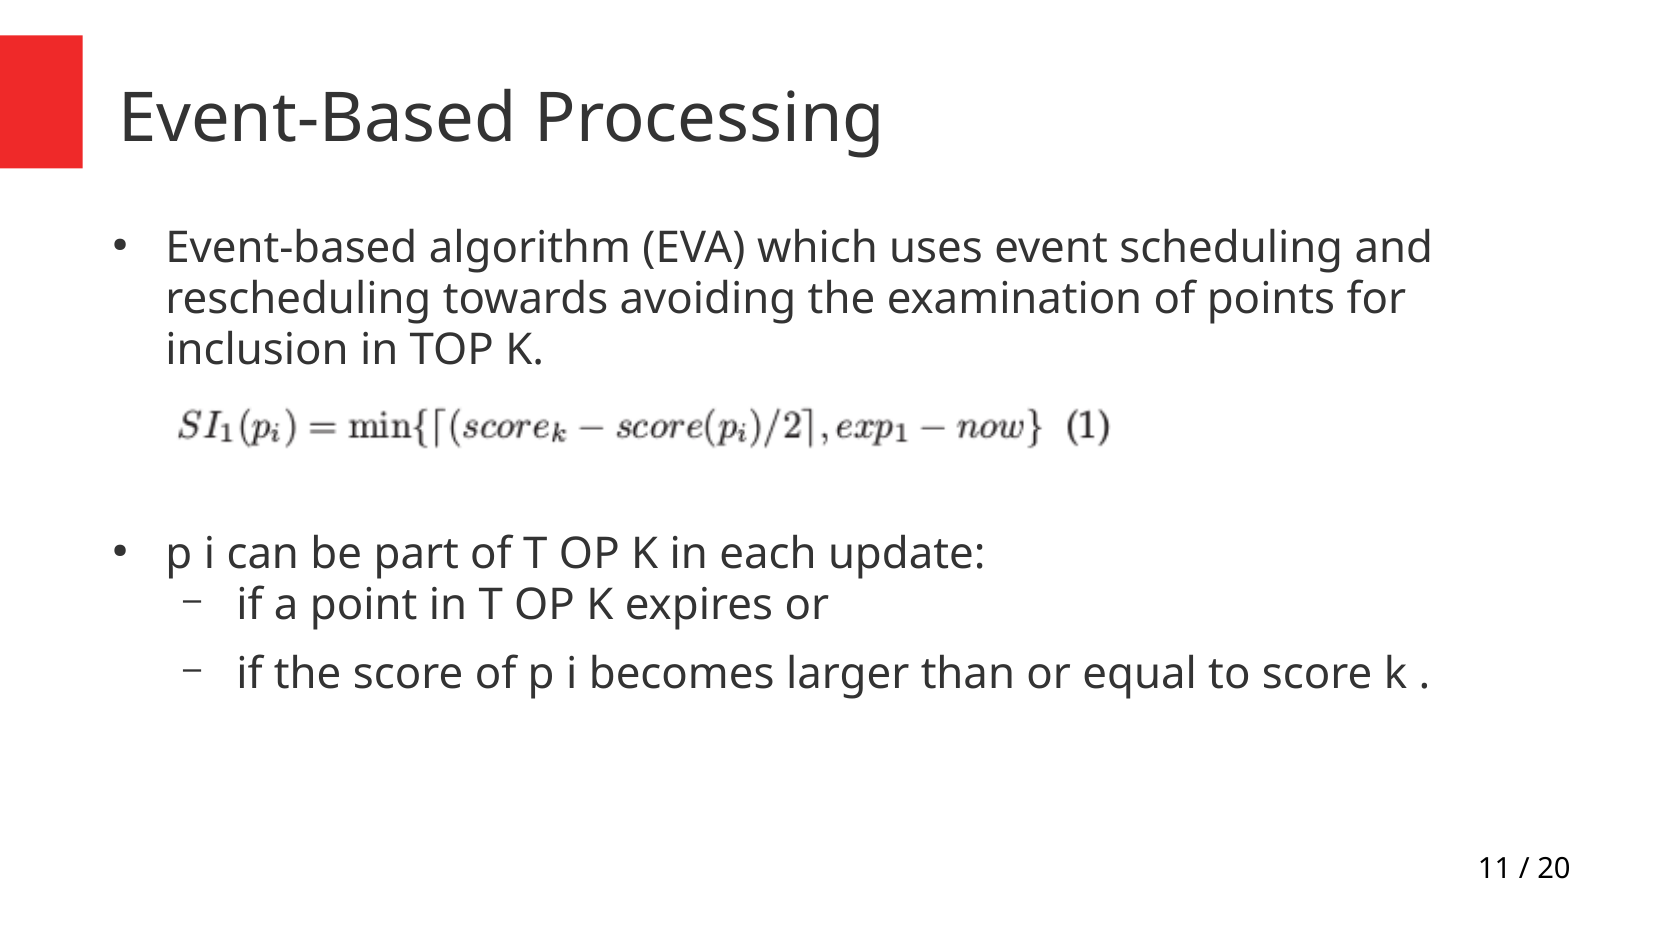

# Event-Based Processing
Event-based algorithm (EVA) which uses event scheduling and rescheduling towards avoiding the examination of points for inclusion in TOP K.
p i can be part of T OP K in each update:
if a point in T OP K expires or
if the score of p i becomes larger than or equal to score k .
11